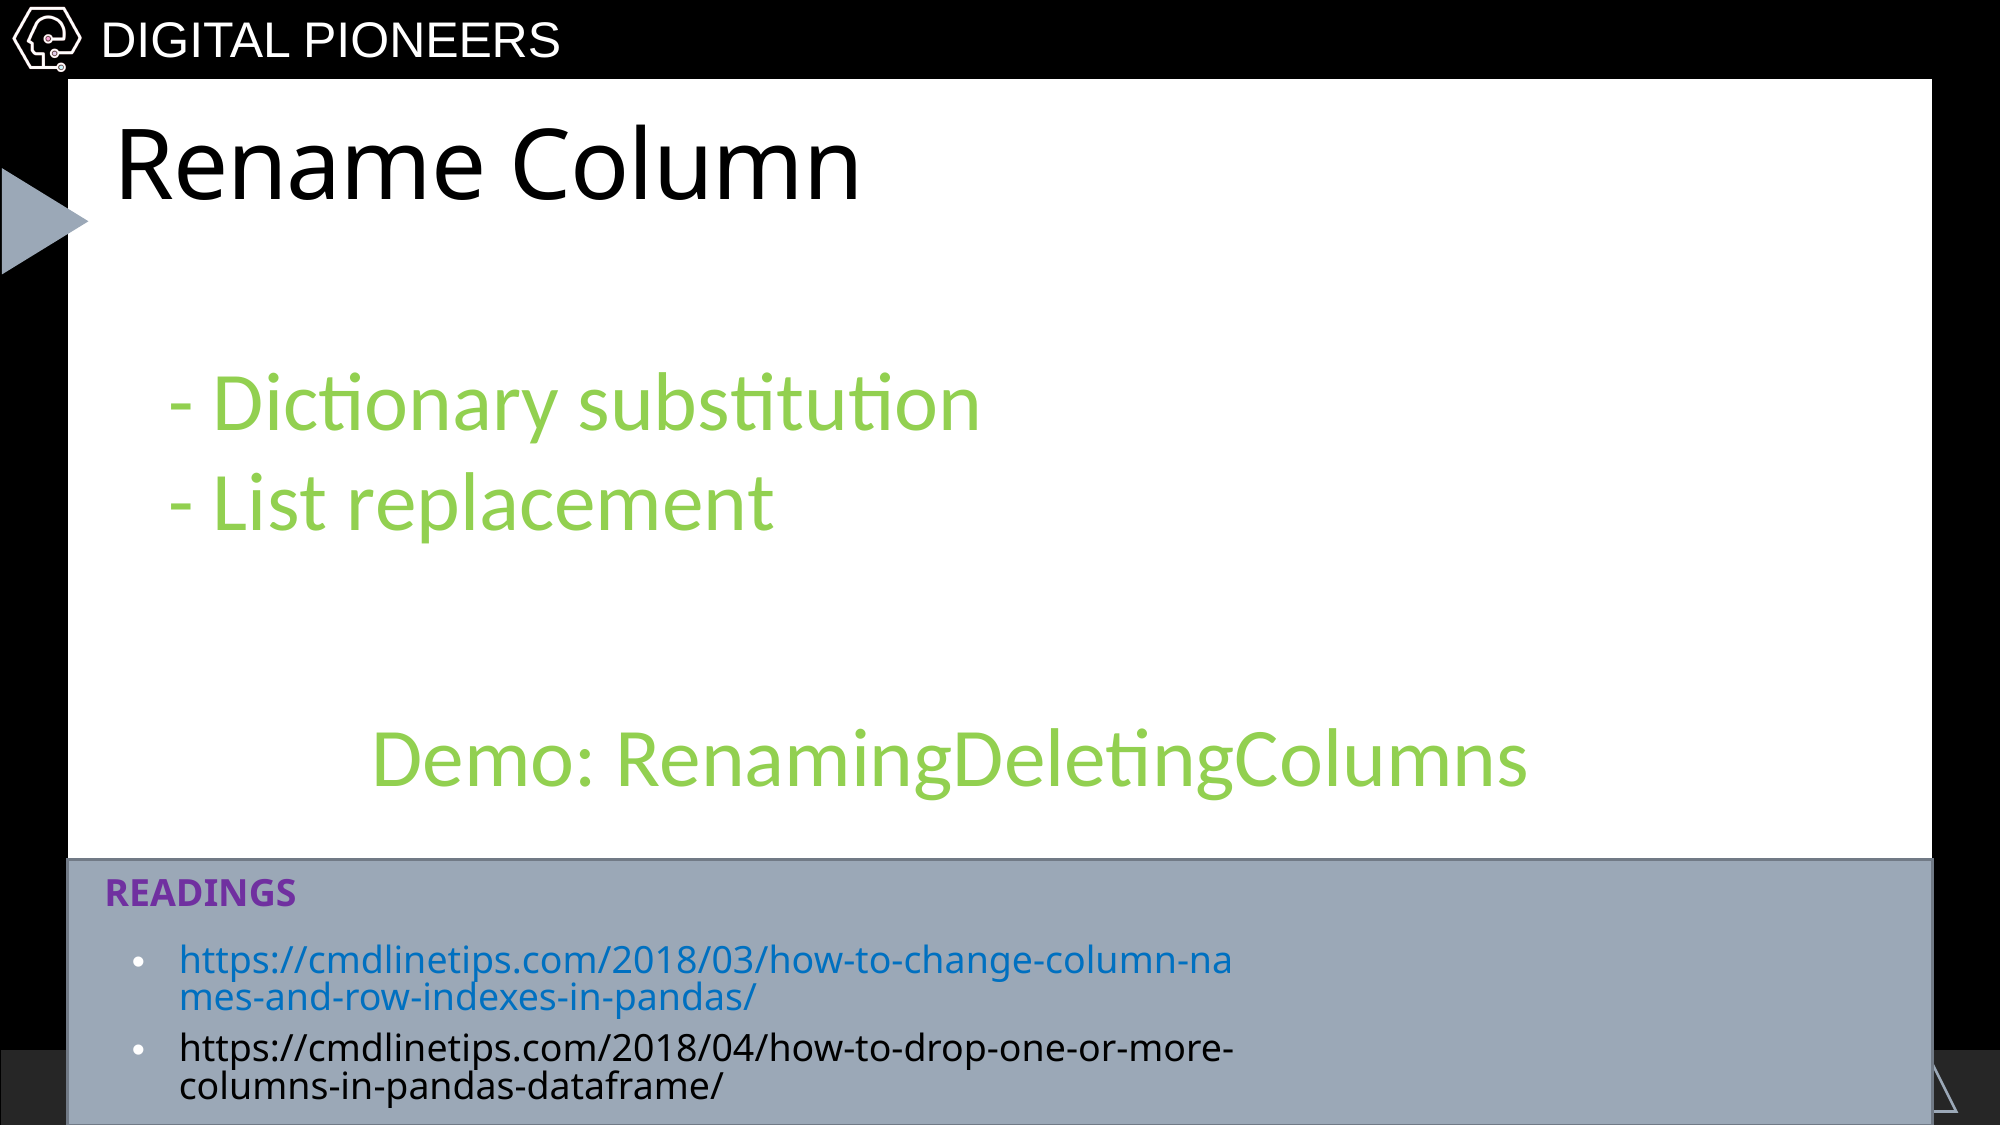

DIGITAL PIONEERS
# Rename Column
- Dictionary substitution
- List replacement
Demo: RenamingDeletingColumns
READINGS
https://cmdlinetips.com/2018/03/how-to-change-column-names-and-row-indexes-in-pandas/
https://cmdlinetips.com/2018/04/how-to-drop-one-or-more-columns-in-pandas-dataframe/